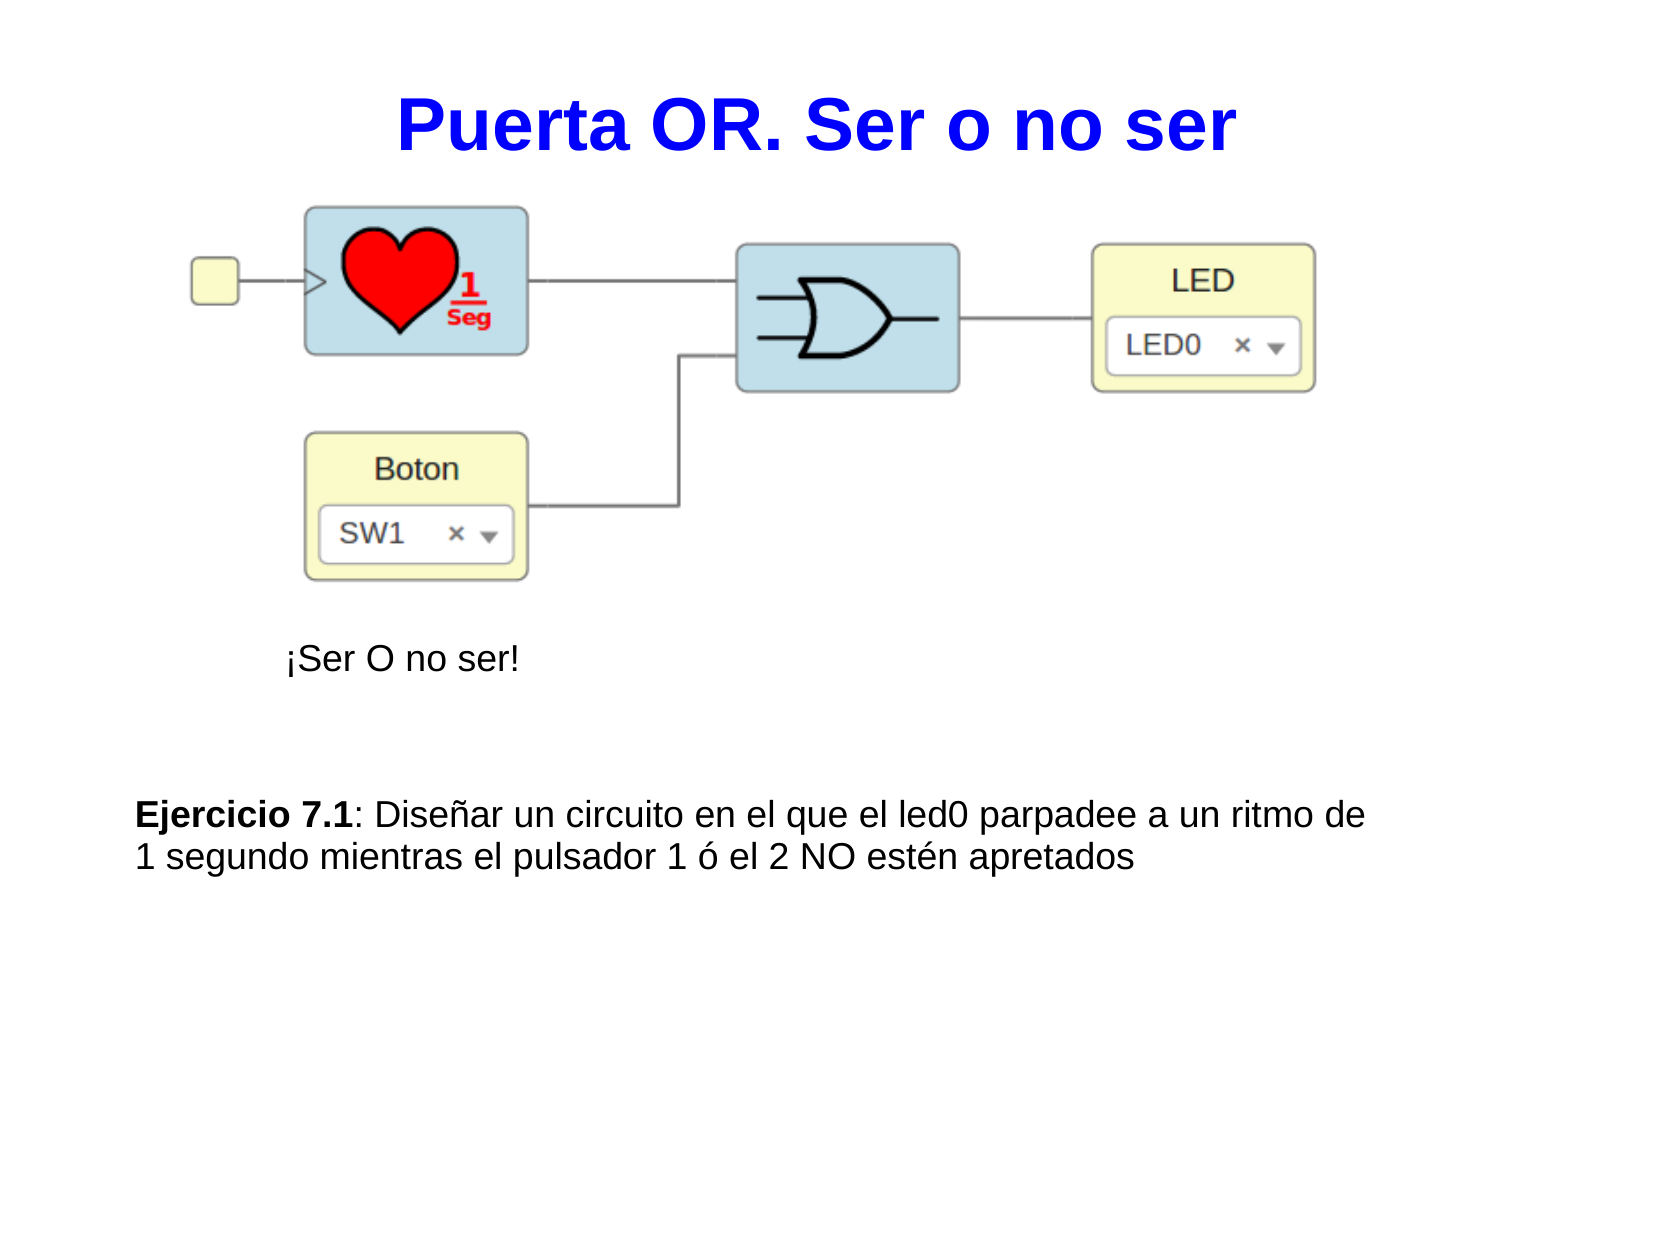

Puerta OR. Ser o no ser
¡Ser O no ser!
Ejercicio 7.1: Diseñar un circuito en el que el led0 parpadee a un ritmo de
1 segundo mientras el pulsador 1 ó el 2 NO estén apretados